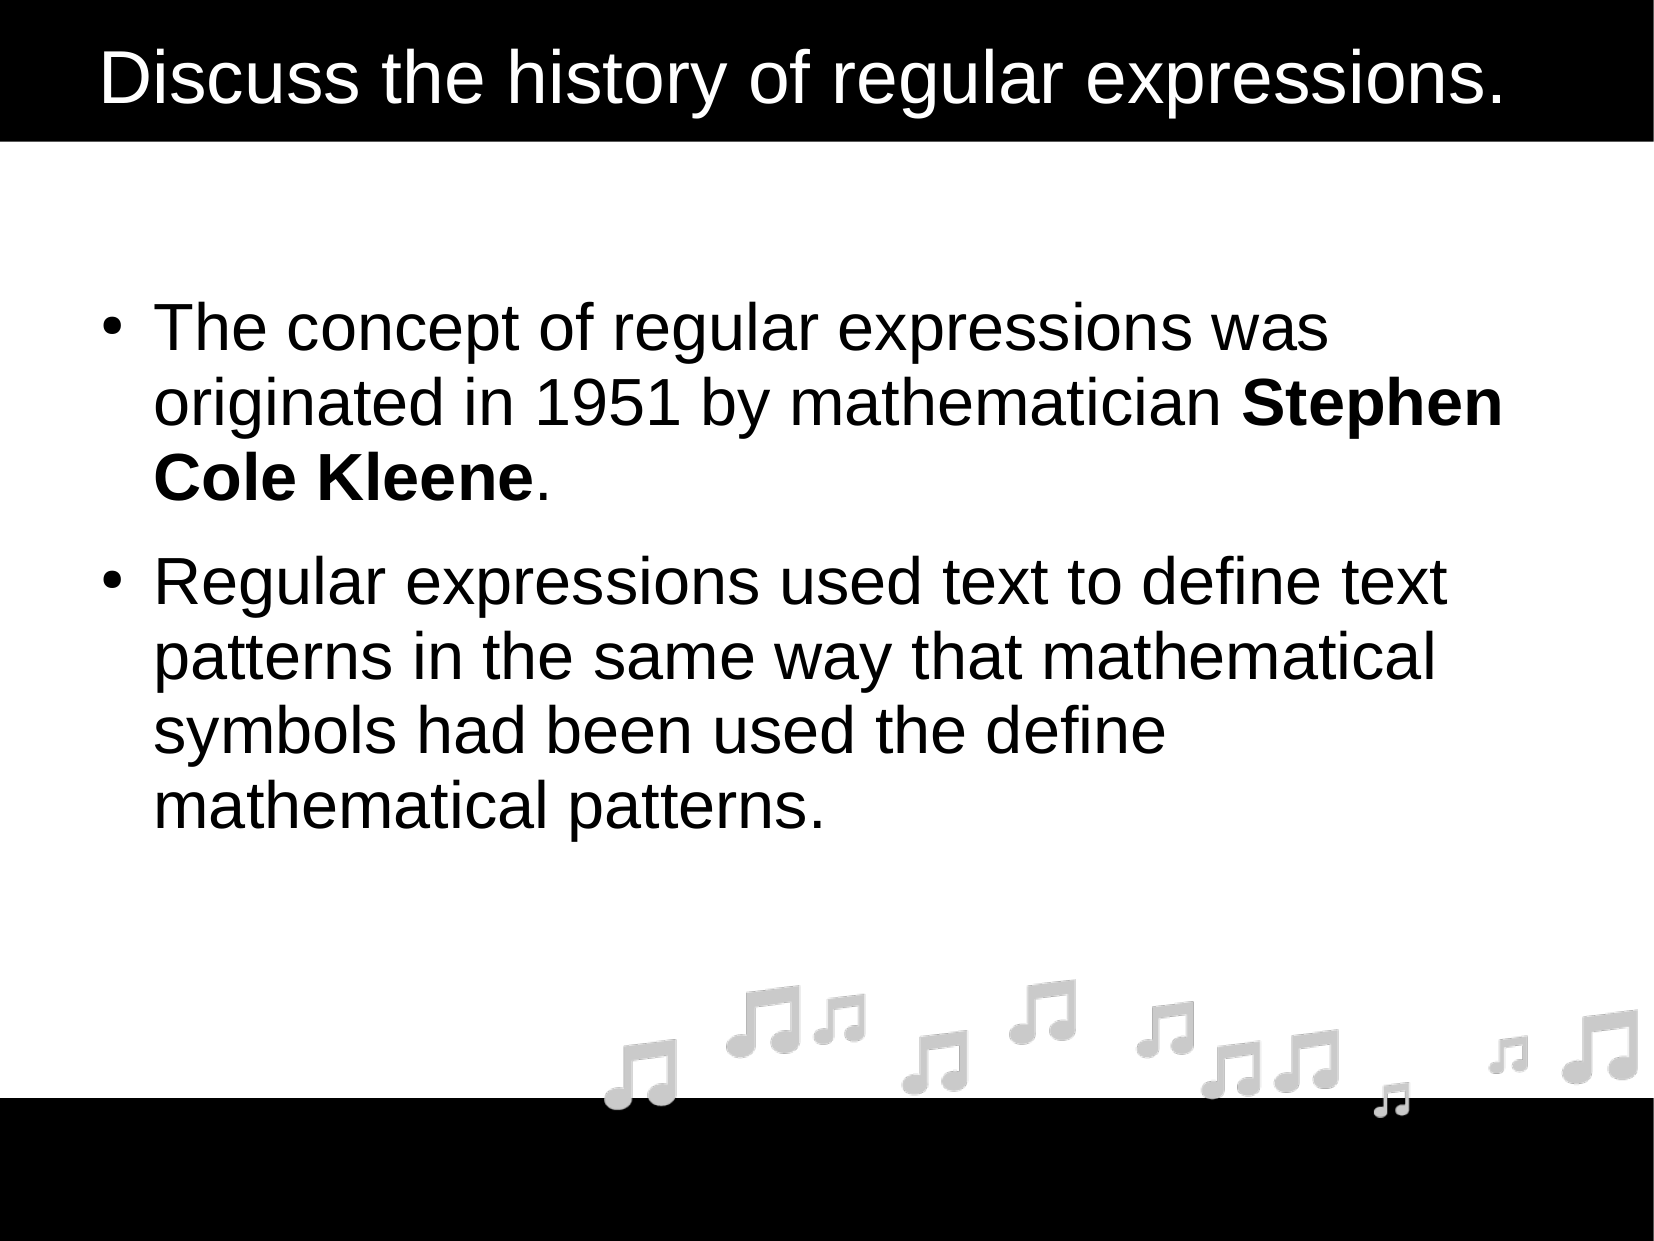

# Discuss the history of regular expressions.
The concept of regular expressions was originated in 1951 by mathematician Stephen Cole Kleene.
Regular expressions used text to define text patterns in the same way that mathematical symbols had been used the define mathematical patterns.